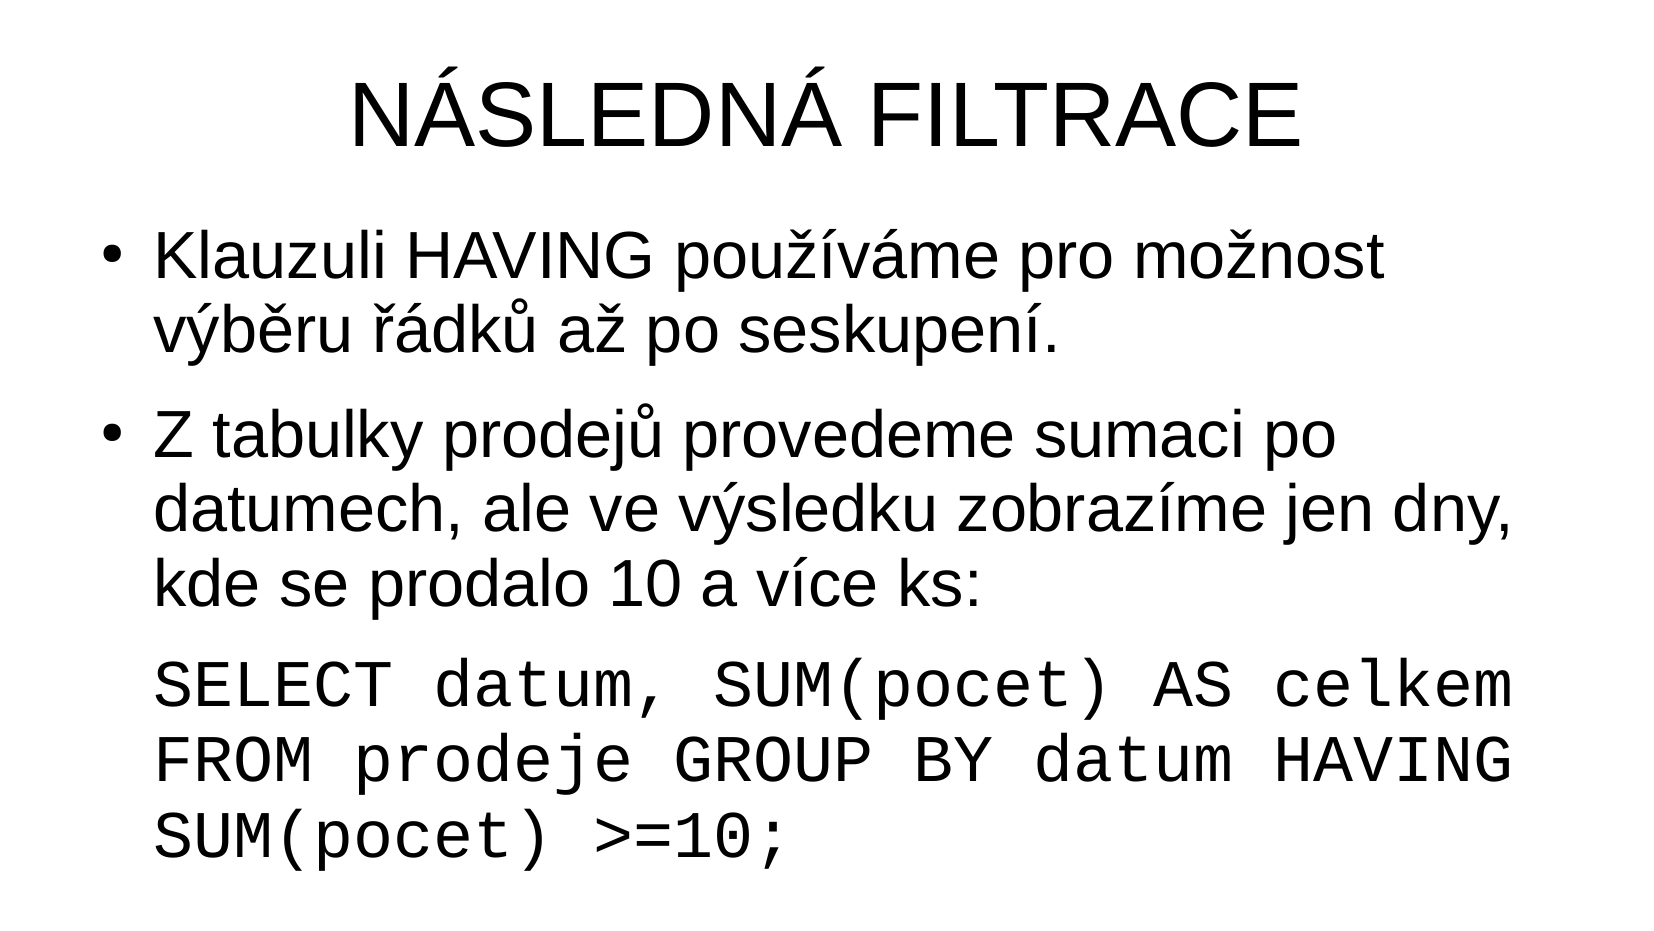

# NÁSLEDNÁ FILTRACE
Klauzuli HAVING používáme pro možnost výběru řádků až po seskupení.
Z tabulky prodejů provedeme sumaci po datumech, ale ve výsledku zobrazíme jen dny, kde se prodalo 10 a více ks:
SELECT datum, SUM(pocet) AS celkem FROM prodeje GROUP BY datum HAVING SUM(pocet) >=10;